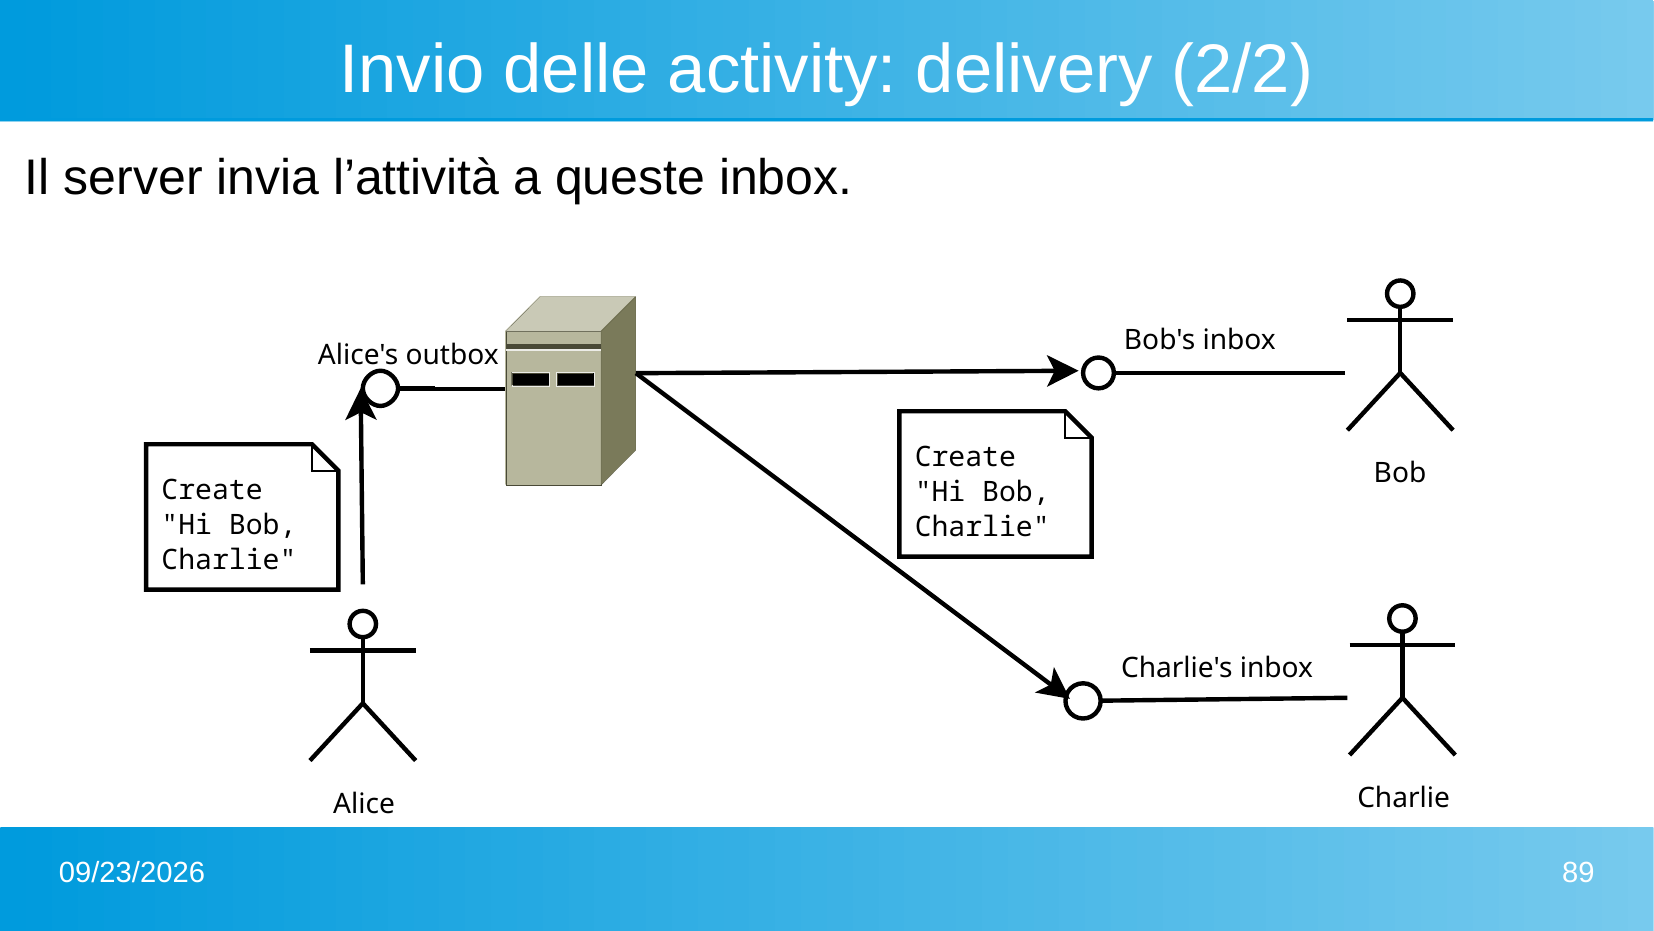

# Invio delle activity: delivery (2/2)
Il server invia l’attività a queste inbox.
89